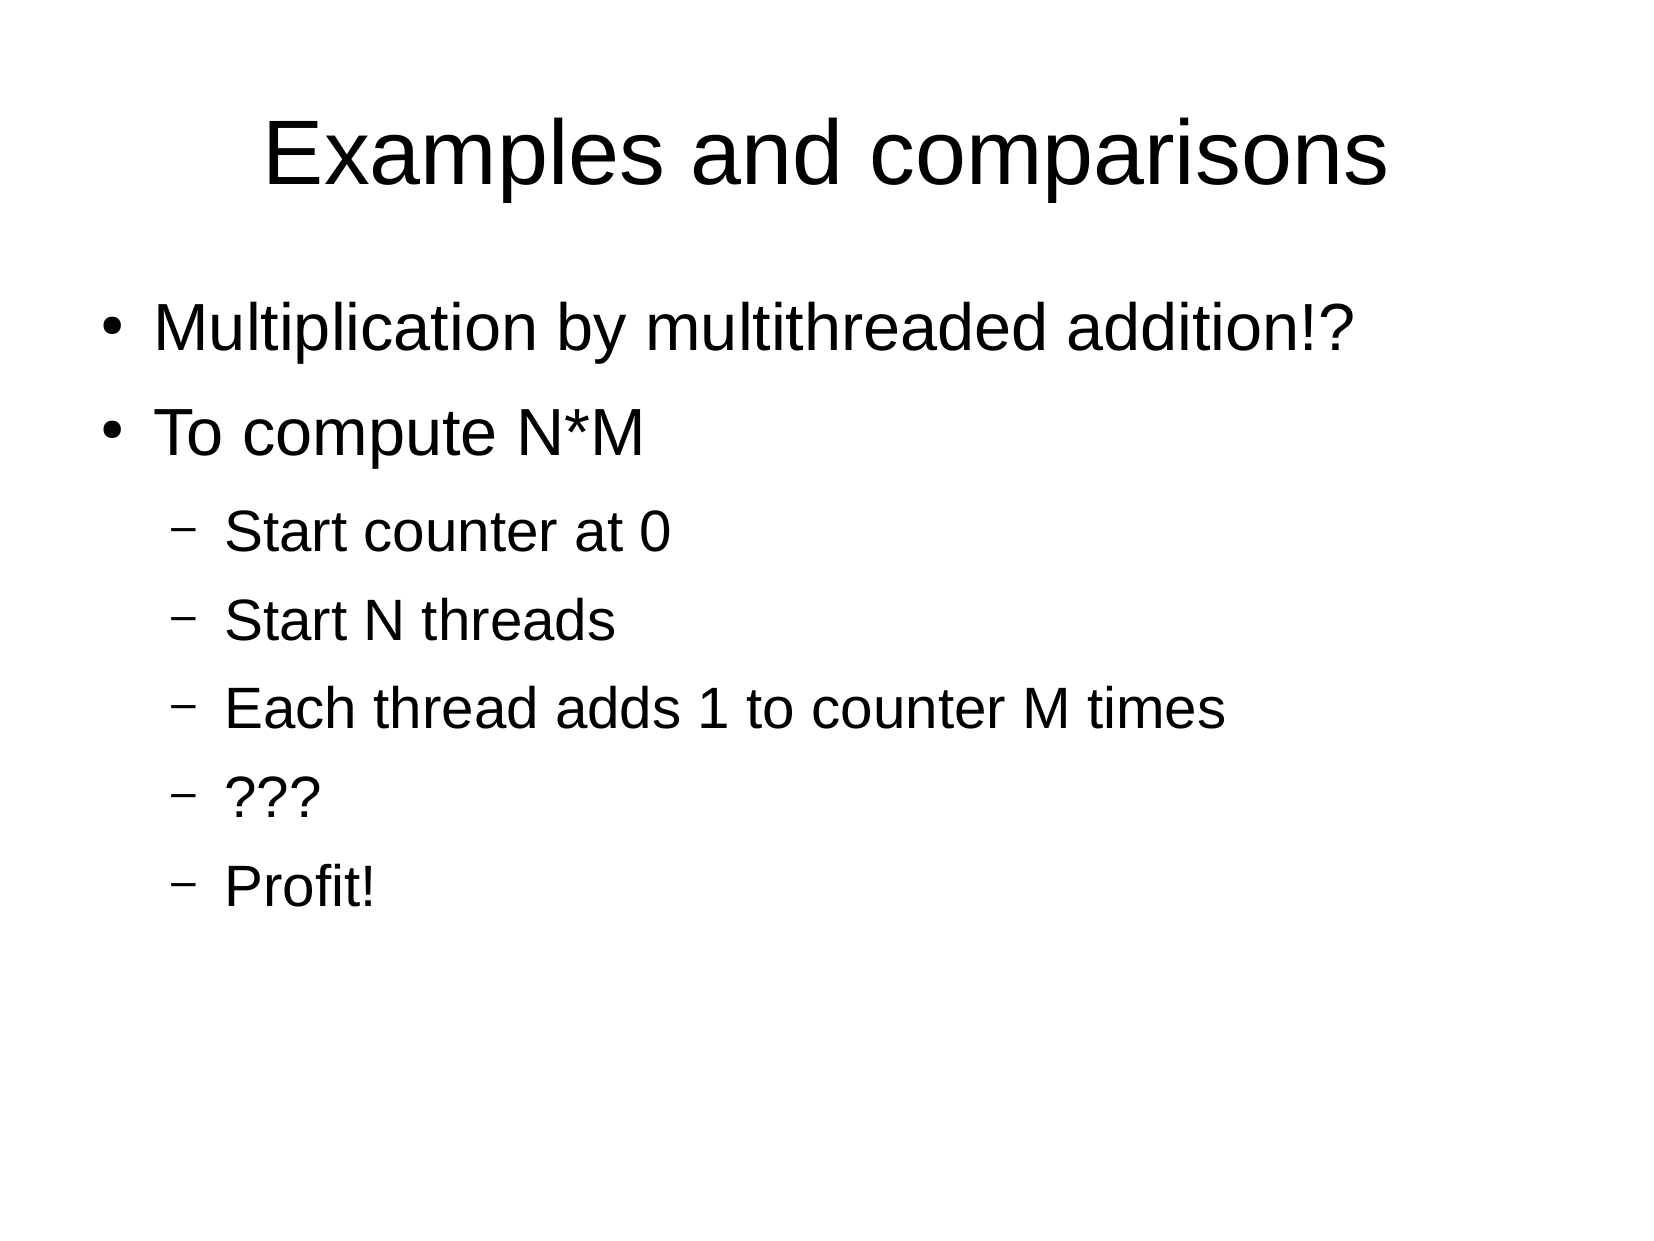

# Examples and comparisons
Multiplication by multithreaded addition!?
To compute N*M
Start counter at 0
Start N threads
Each thread adds 1 to counter M times
???
Profit!